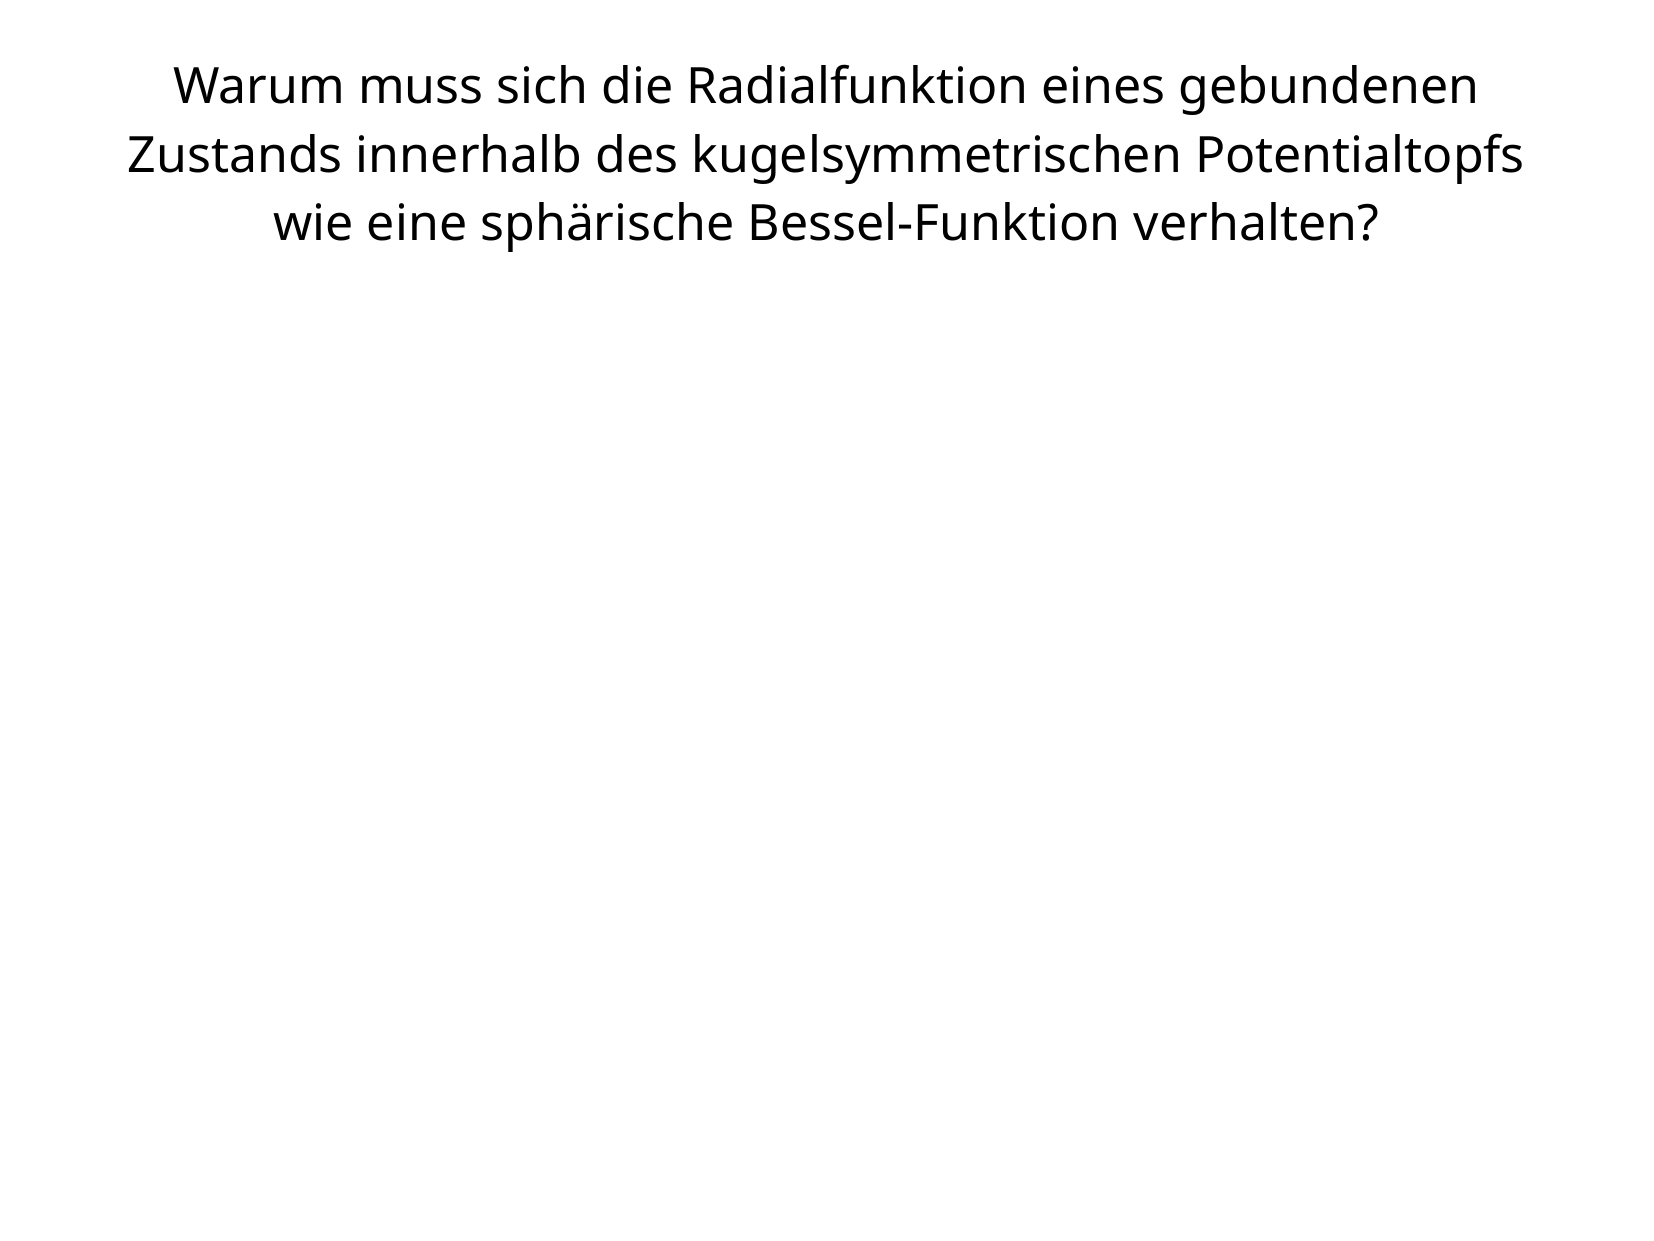

# Warum muss sich die Radialfunktion eines gebundenen Zustands innerhalb des kugelsymmetrischen Potentialtopfs wie eine sphärische Bessel-Funktion verhalten?